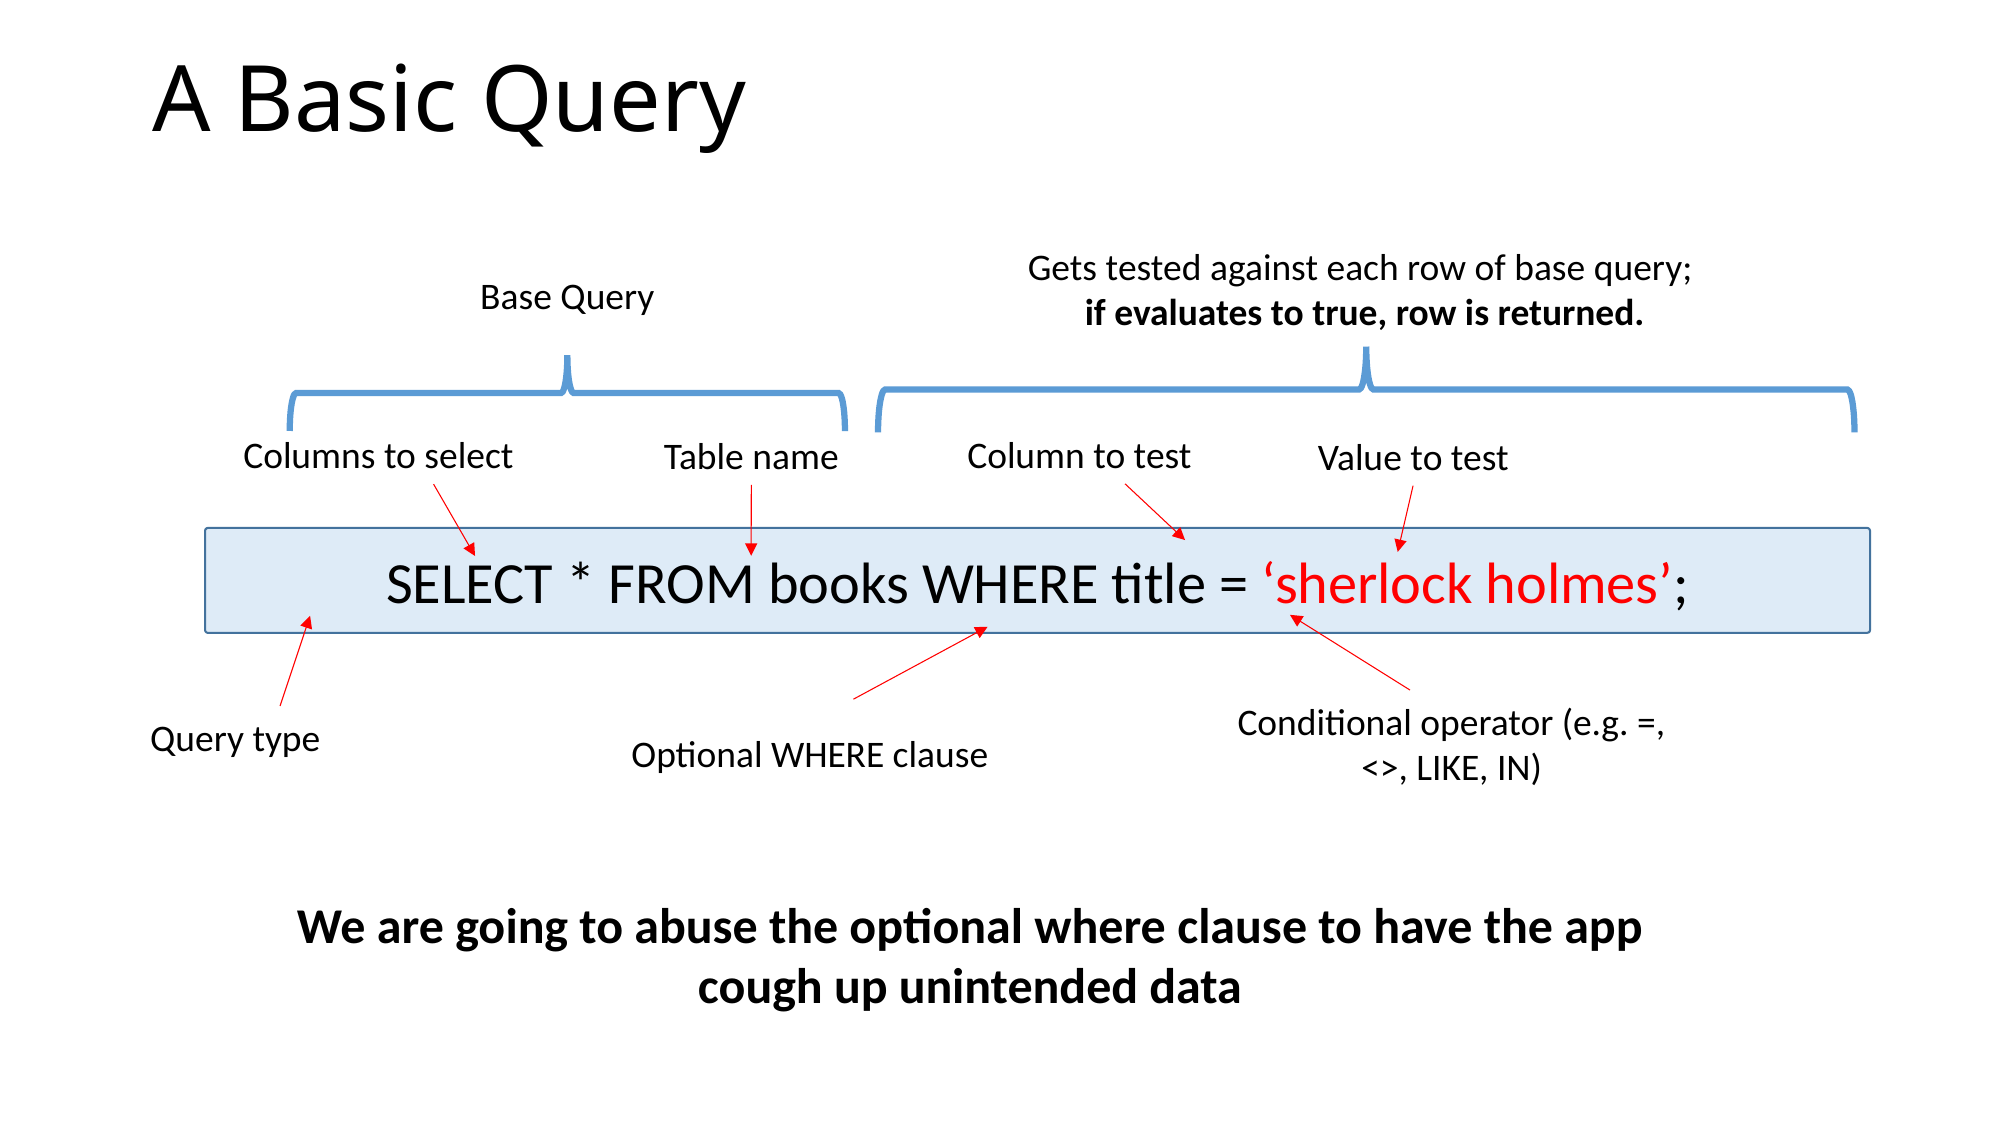

# A Basic Query
Gets tested against each row of base query;
if evaluates to true, row is returned.
Base Query
Columns to select
Column to test
Table name
Value to test
SELECT * FROM books WHERE title = ‘sherlock holmes’;
Conditional operator (e.g. =, <>, LIKE, IN)
Query type
Optional WHERE clause
We are going to abuse the optional where clause to have the app cough up unintended data